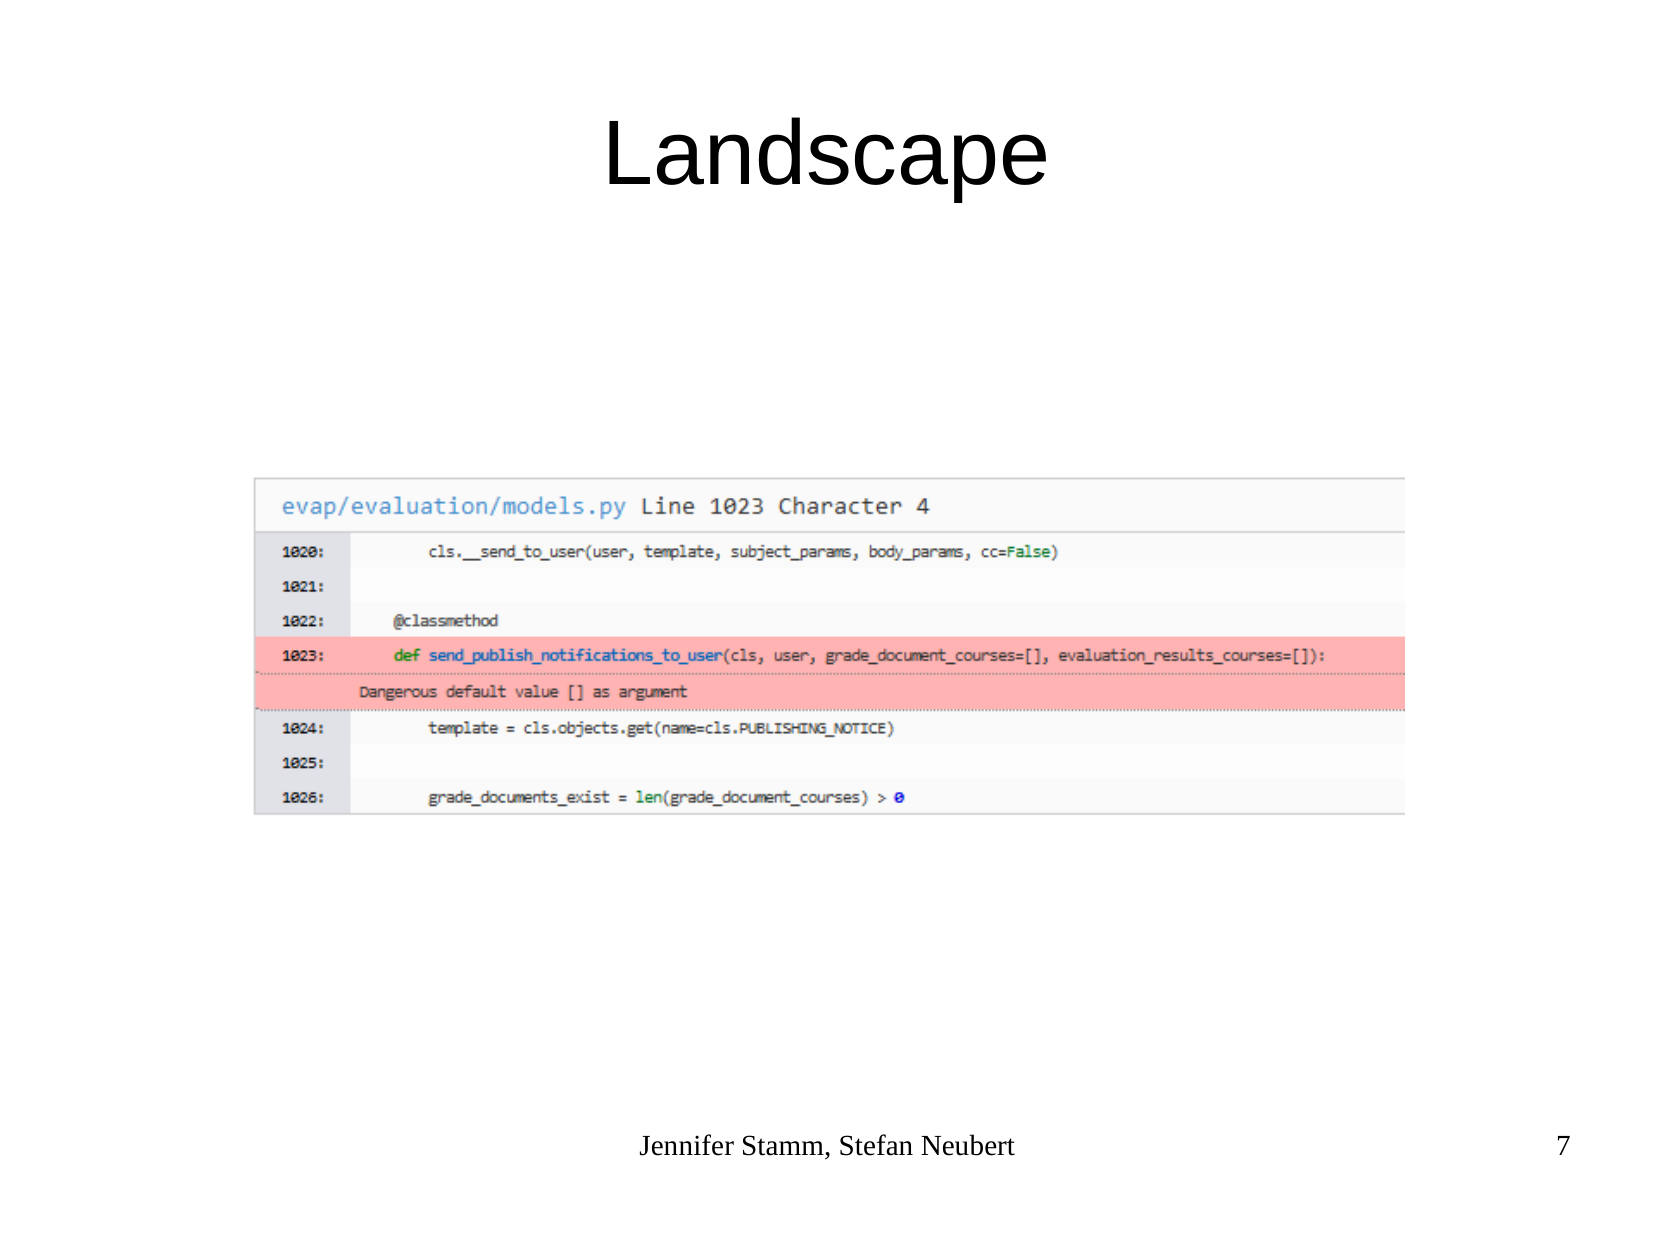

# Landscape
Jennifer Stamm, Stefan Neubert
7